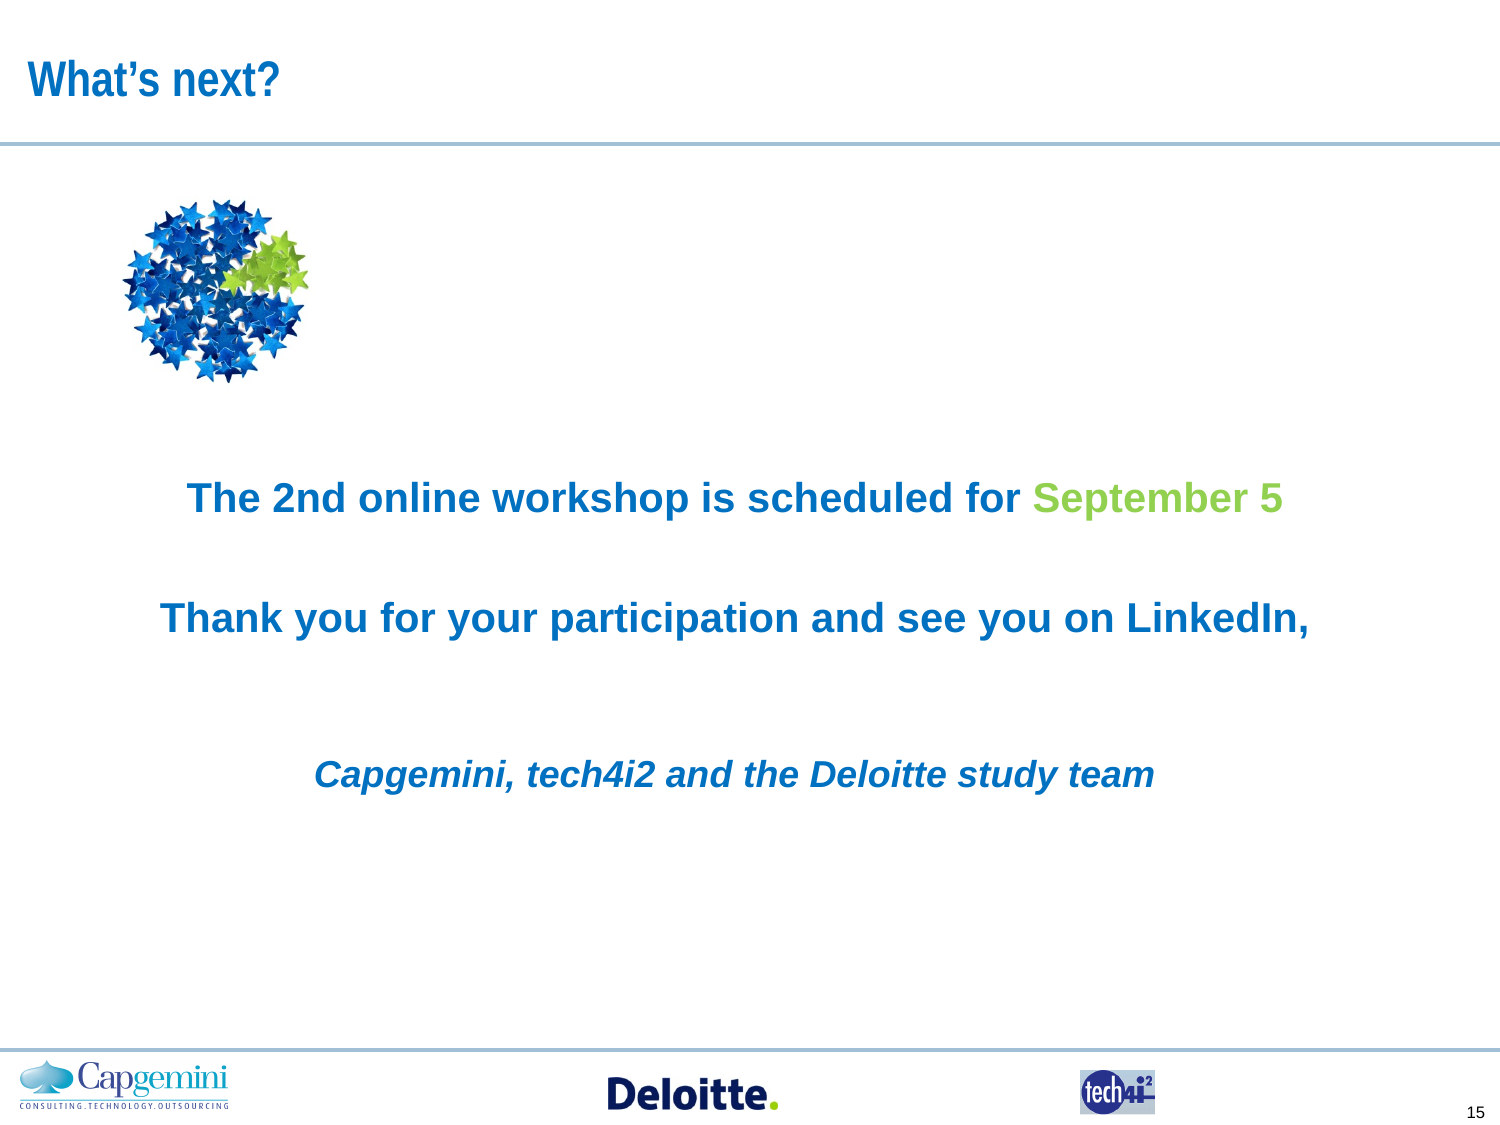

# What’s next?
The 2nd online workshop is scheduled for September 5
Thank you for your participation and see you on LinkedIn,
Capgemini, tech4i2 and the Deloitte study team